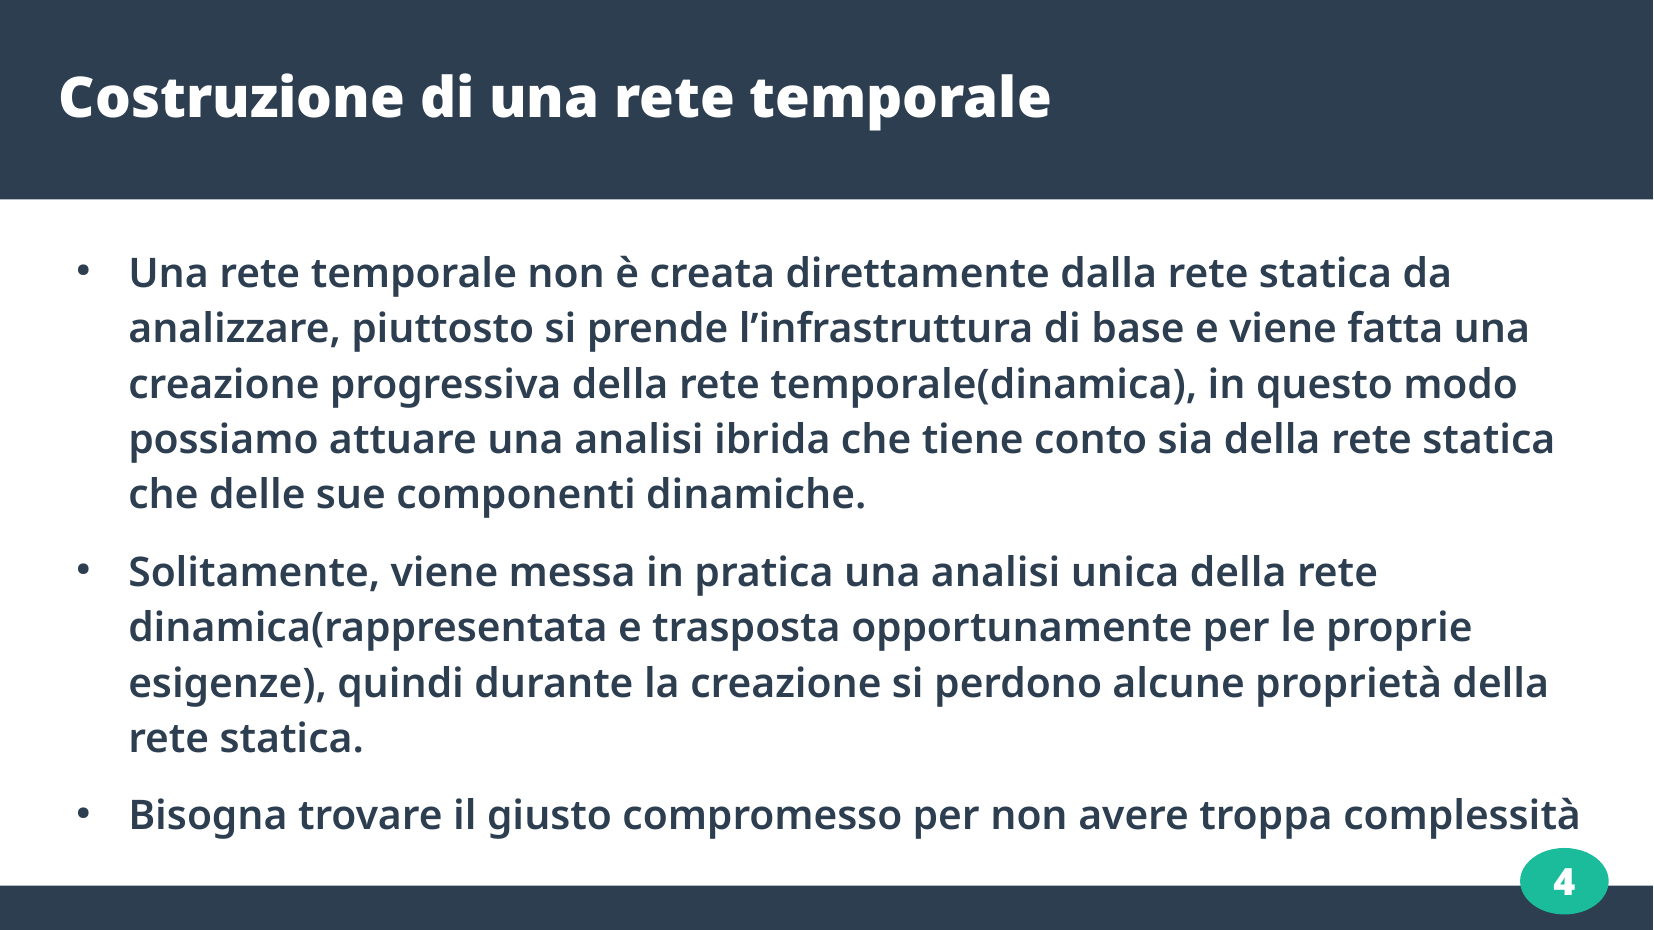

# Costruzione di una rete temporale
Una rete temporale non è creata direttamente dalla rete statica da analizzare, piuttosto si prende l’infrastruttura di base e viene fatta una creazione progressiva della rete temporale(dinamica), in questo modo possiamo attuare una analisi ibrida che tiene conto sia della rete statica che delle sue componenti dinamiche.
Solitamente, viene messa in pratica una analisi unica della rete dinamica(rappresentata e trasposta opportunamente per le proprie esigenze), quindi durante la creazione si perdono alcune proprietà della rete statica.
Bisogna trovare il giusto compromesso per non avere troppa complessità
4